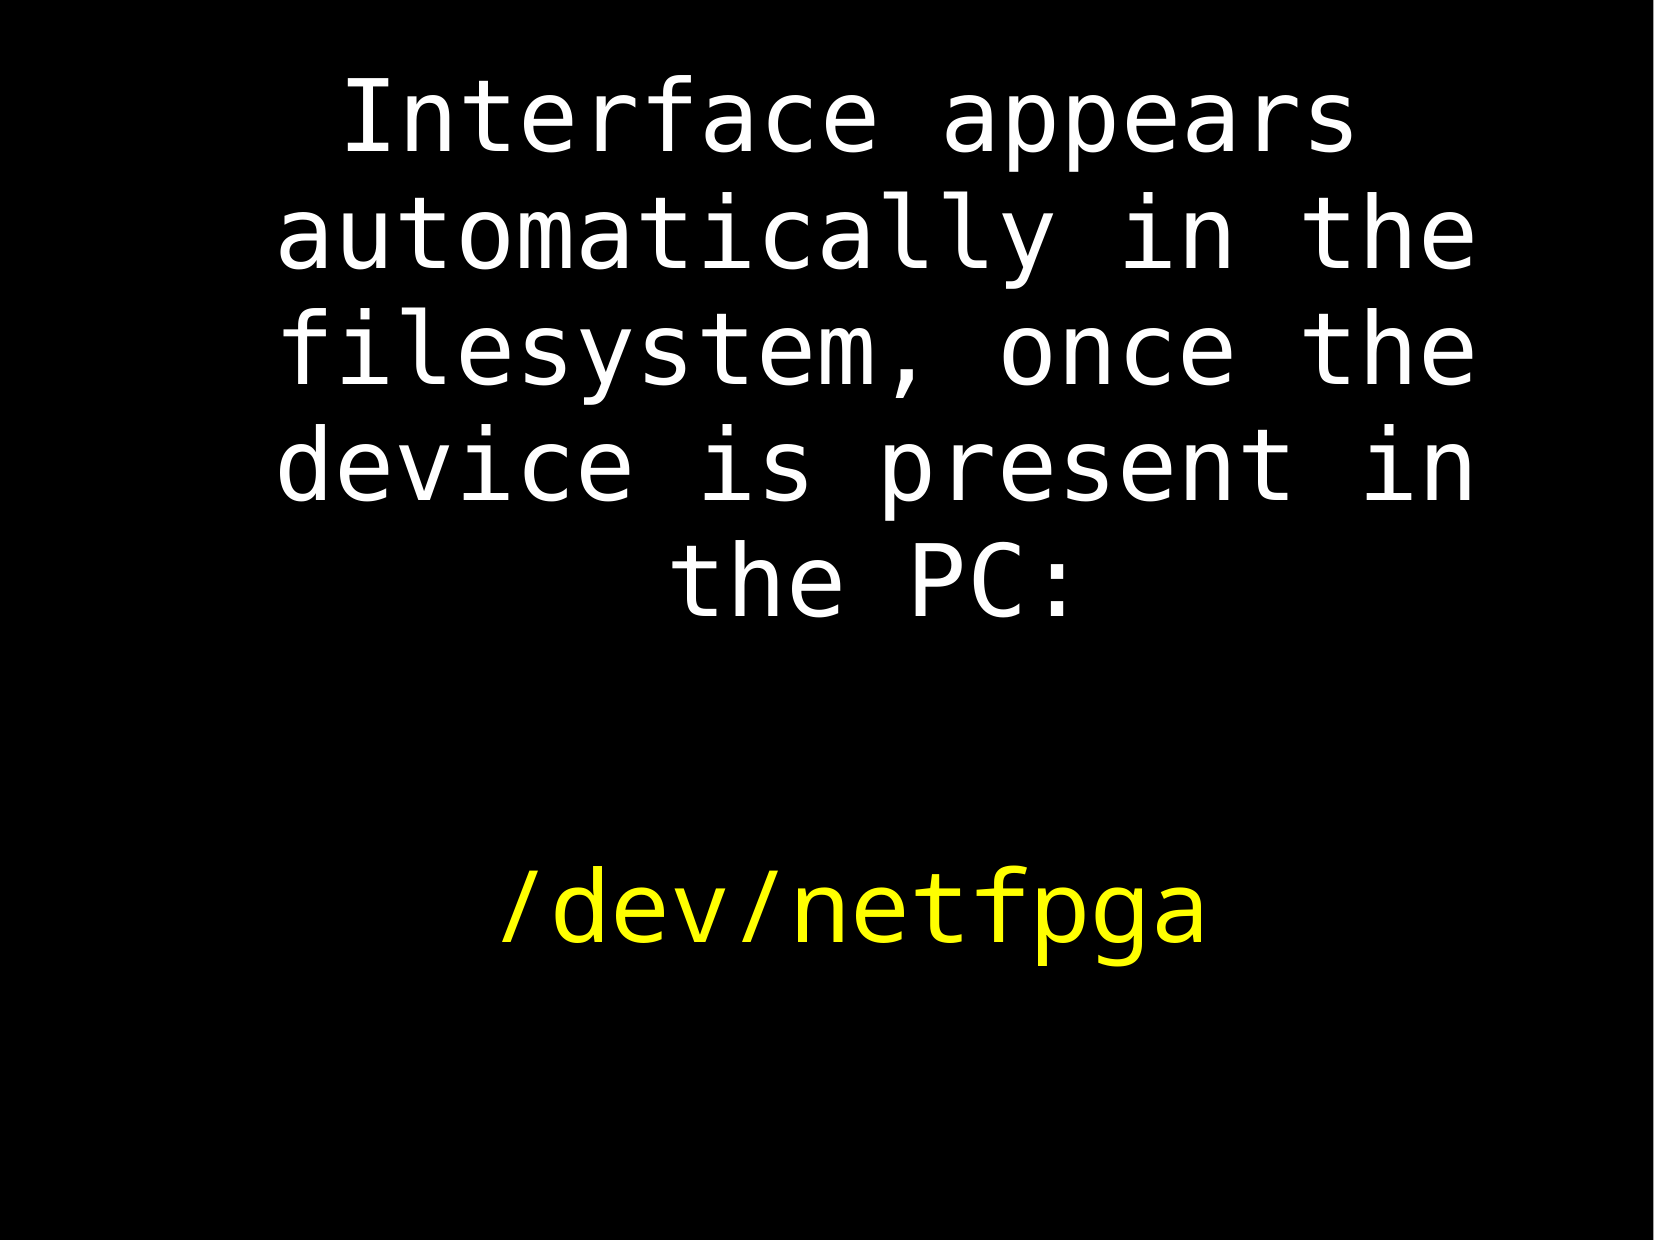

# Interface appears automatically in the filesystem, once the device is present in the PC:
/dev/netfpga